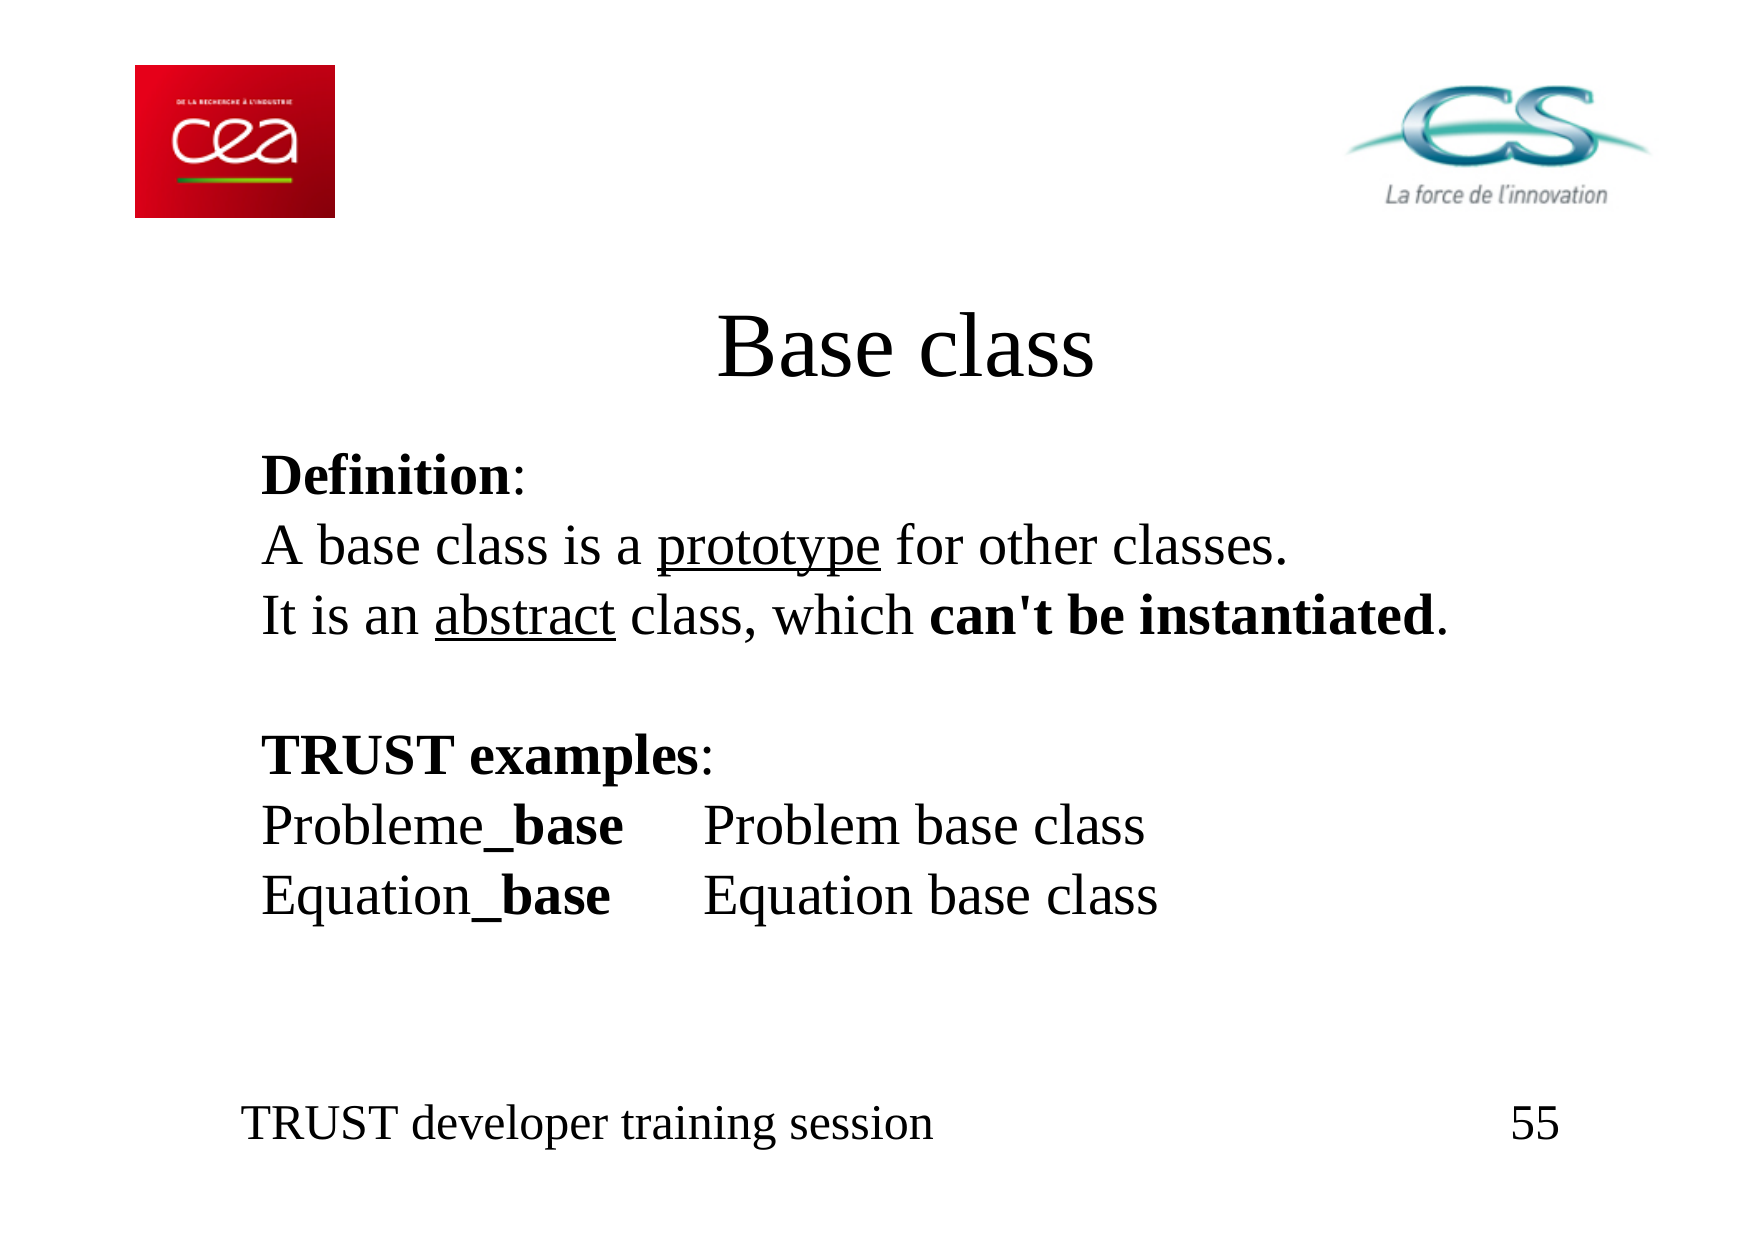

# Base class
Definition:
A base class is a prototype for other classes.
It is an abstract class, which can't be instantiated.
TRUST examples:
Probleme_base		Problem base class
Equation_base		Equation base class
TRUST developer training session
55